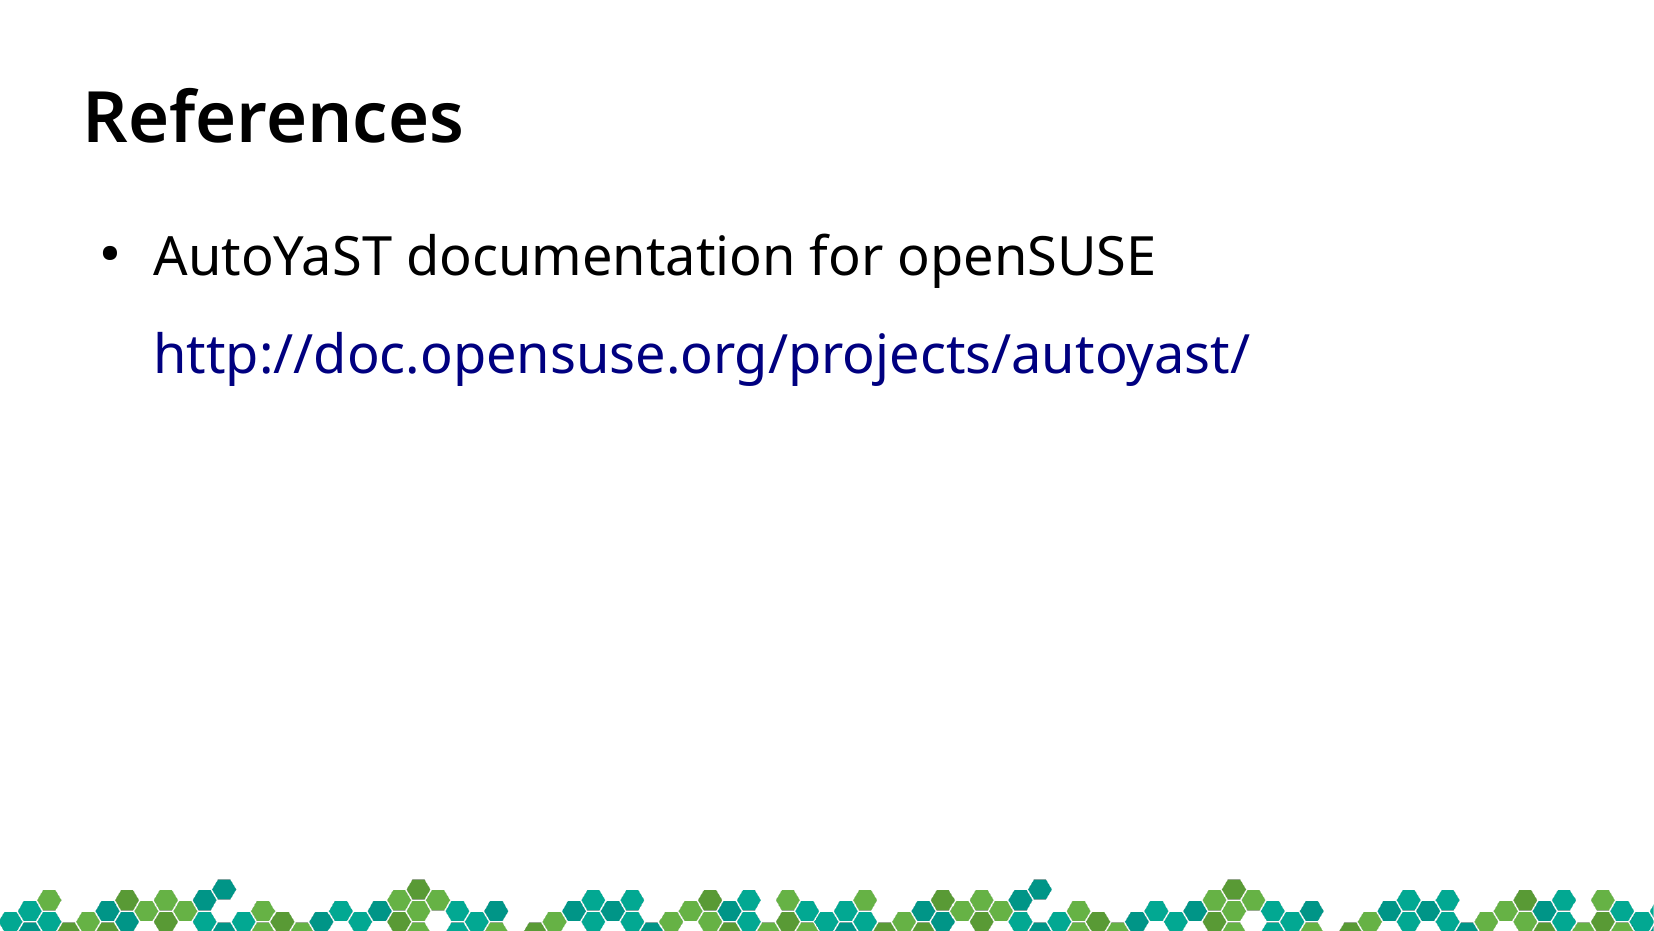

# References
AutoYaST documentation for openSUSE
http://doc.opensuse.org/projects/autoyast/